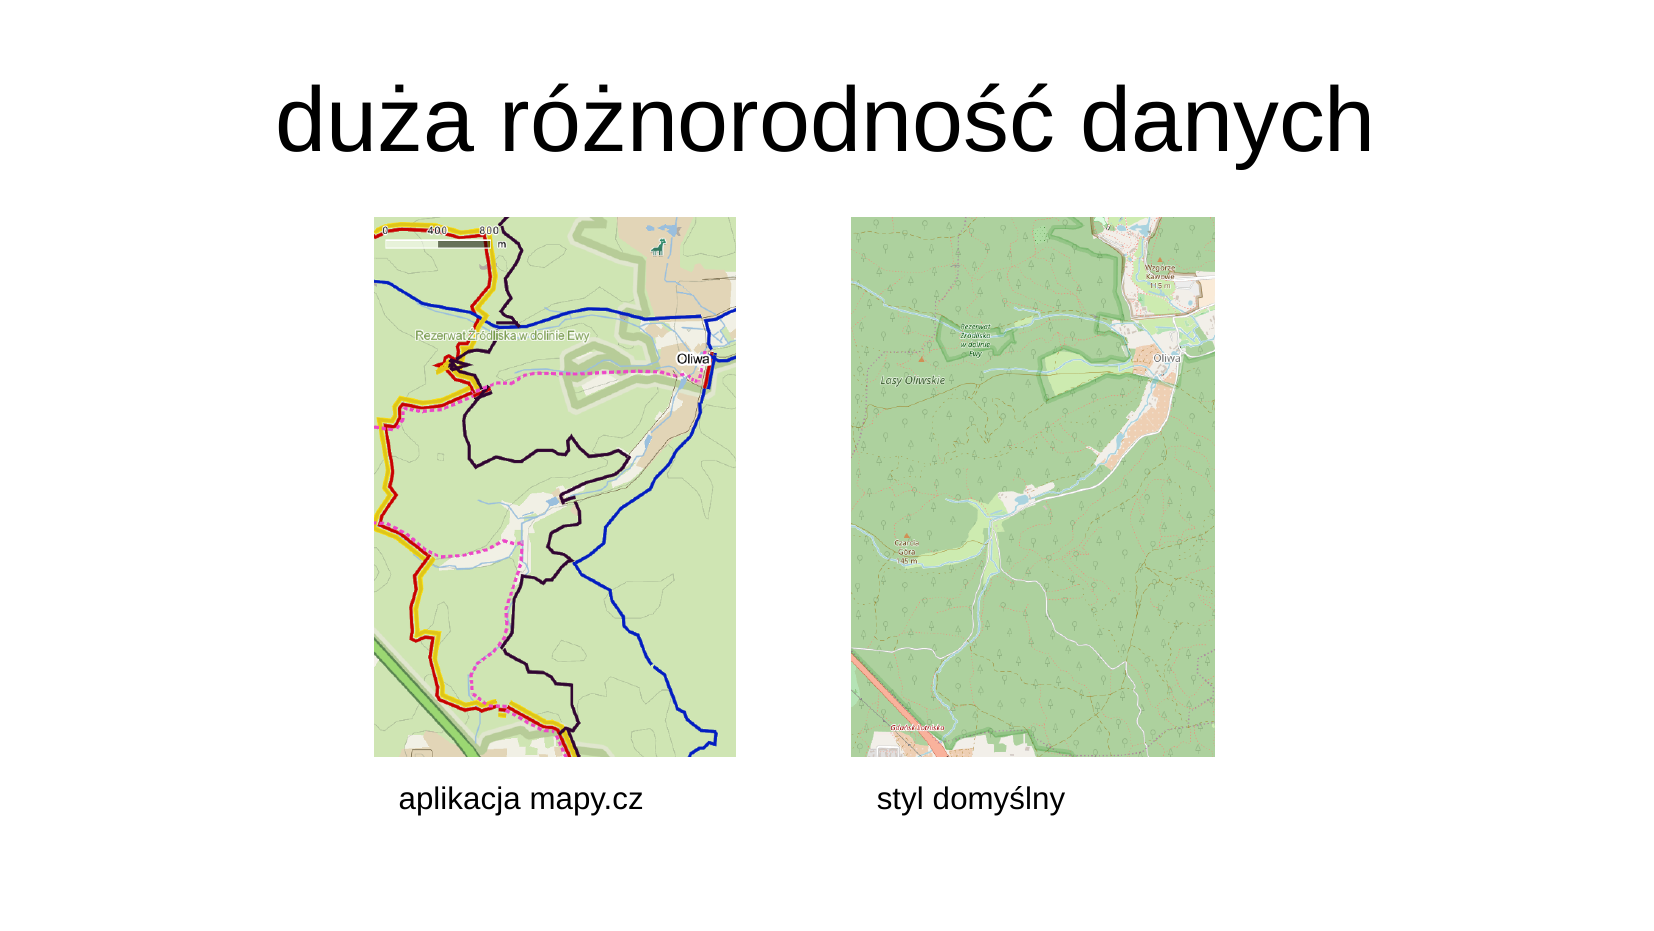

# duża różnorodność danych
aplikacja mapy.cz
styl domyślny